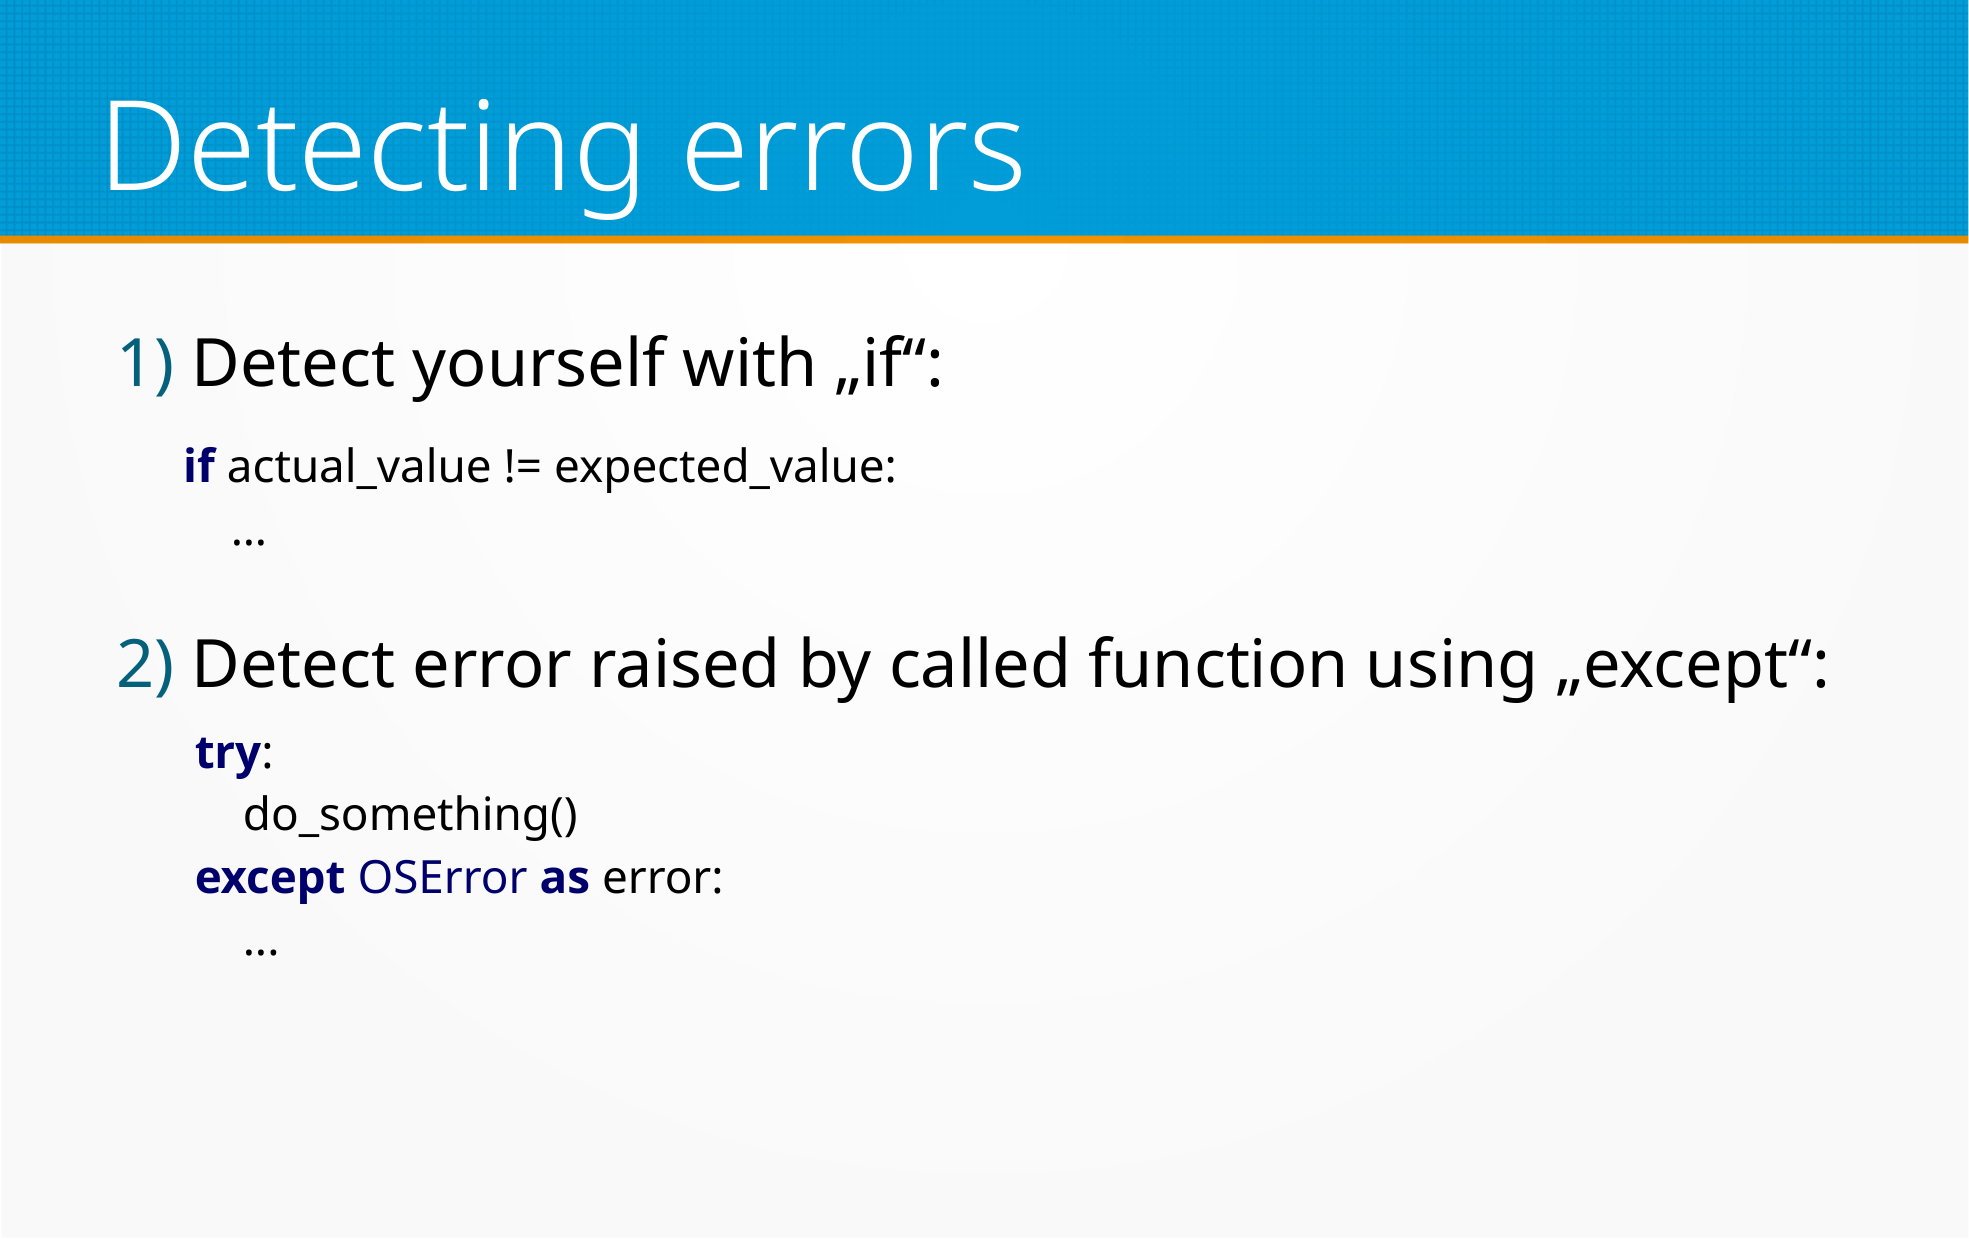

# Detecting errors
 Detect yourself with „if“:
 Detect error raised by called function using „except“:
if actual_value != expected_value:
 …
try:
 do_something()
except OSError as error:
 ...